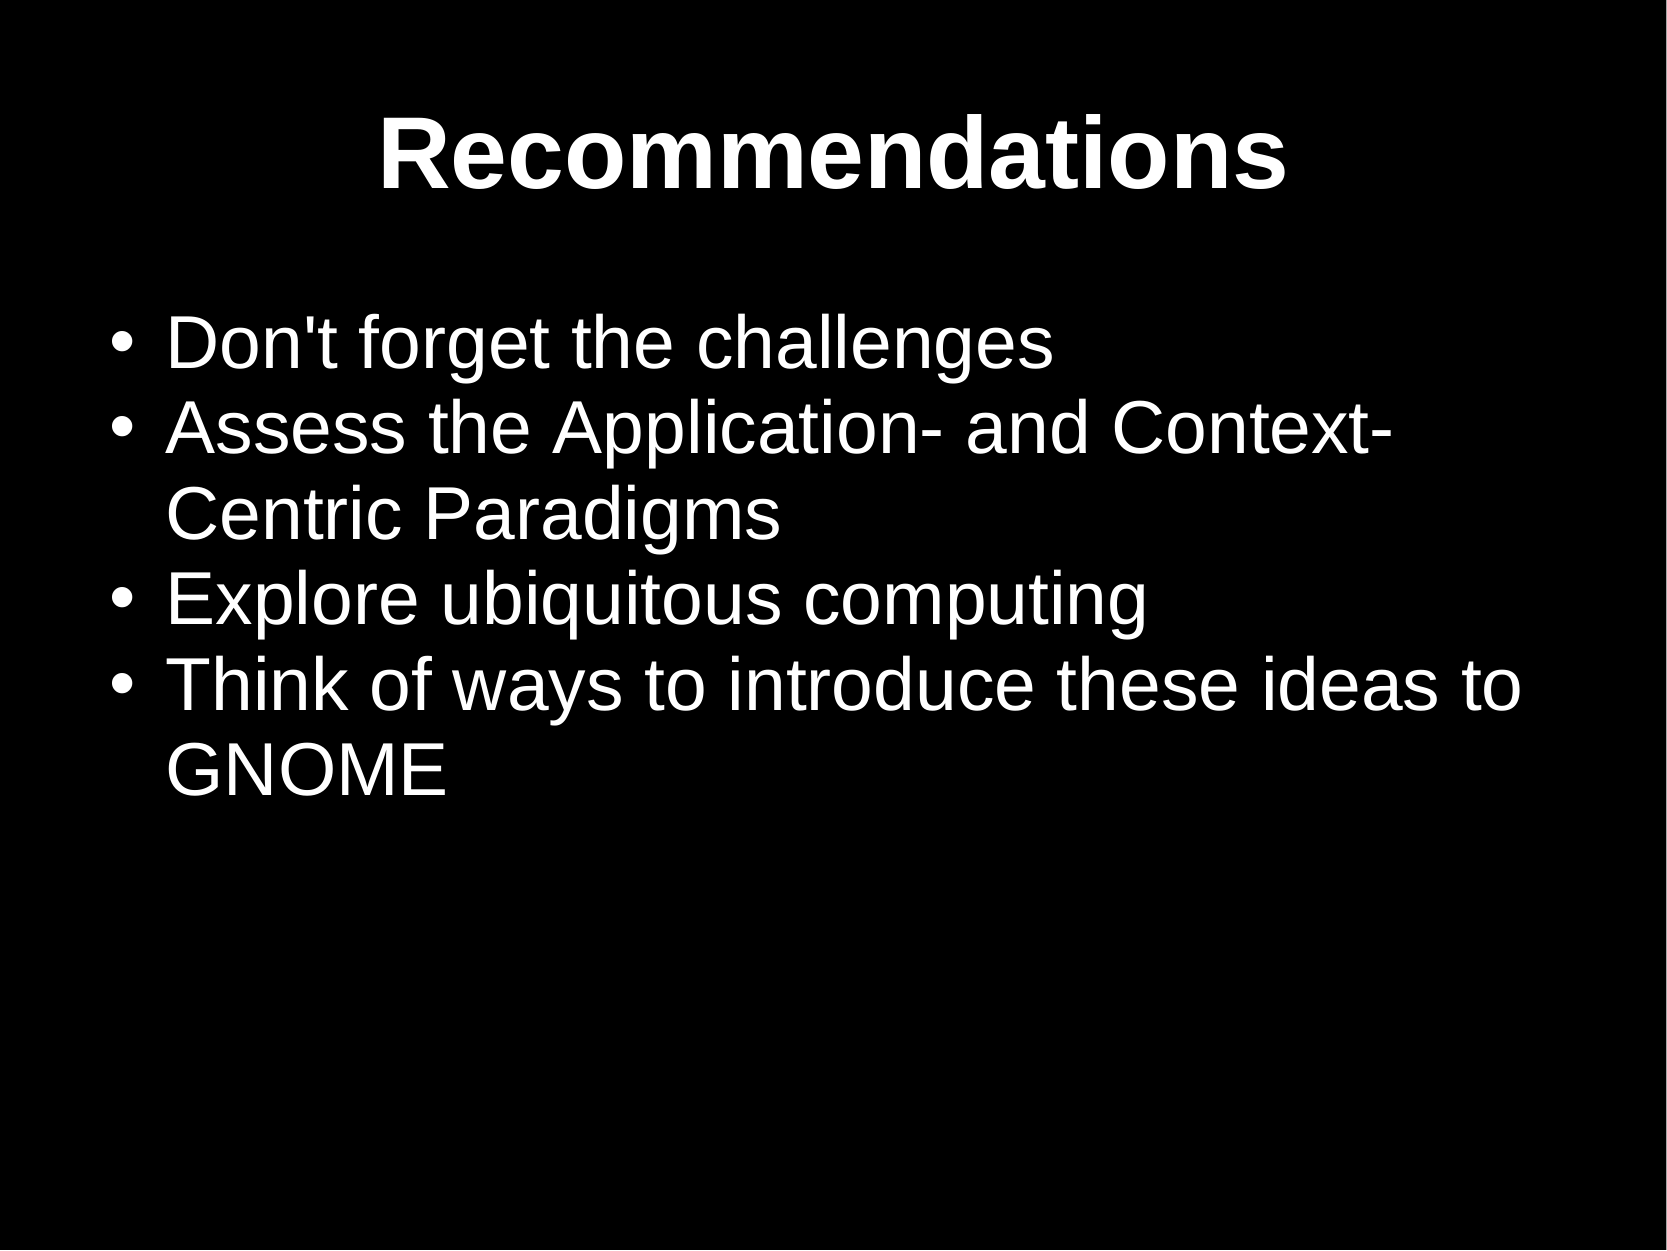

Recommendations
Don't forget the challenges
Assess the Application- and Context-Centric Paradigms
Explore ubiquitous computing
Think of ways to introduce these ideas to GNOME